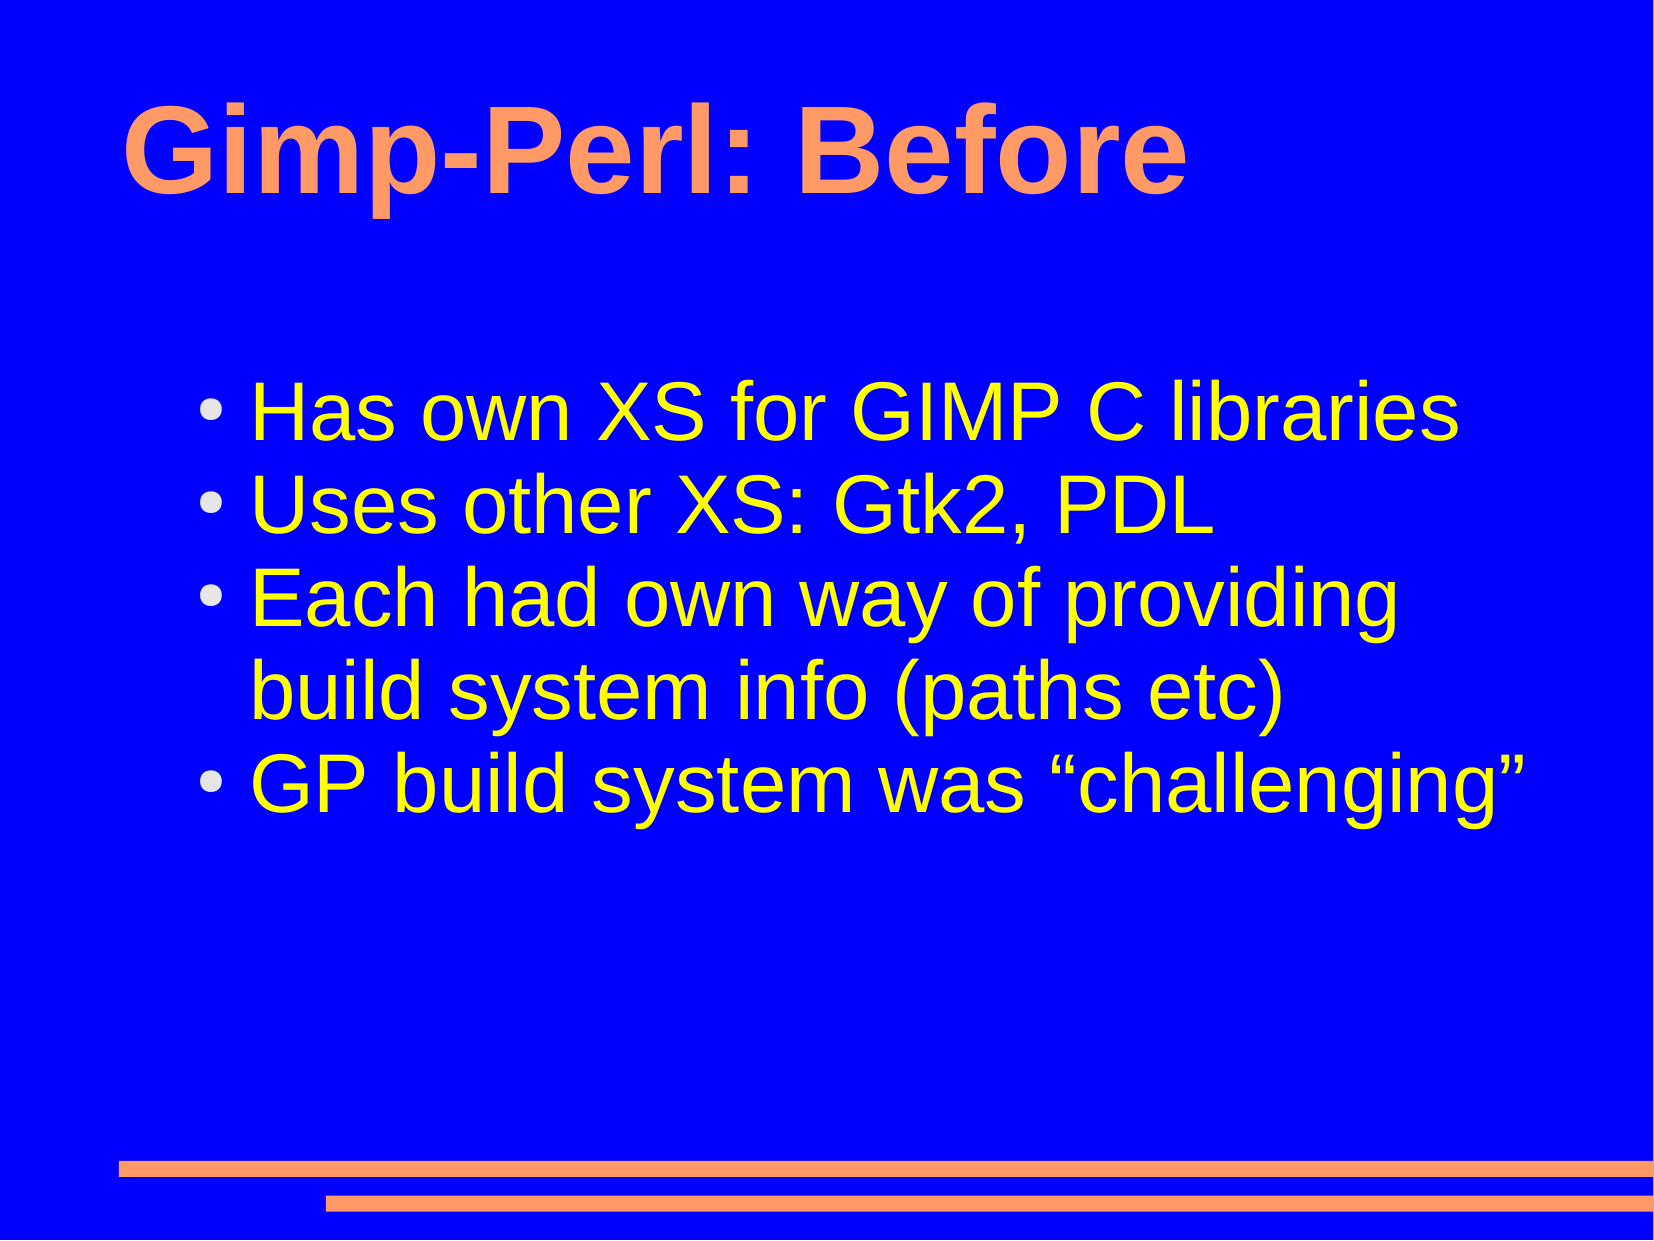

# Gimp-Perl: Before
Has own XS for GIMP C libraries
Uses other XS: Gtk2, PDL
Each had own way of providing build system info (paths etc)
GP build system was “challenging”